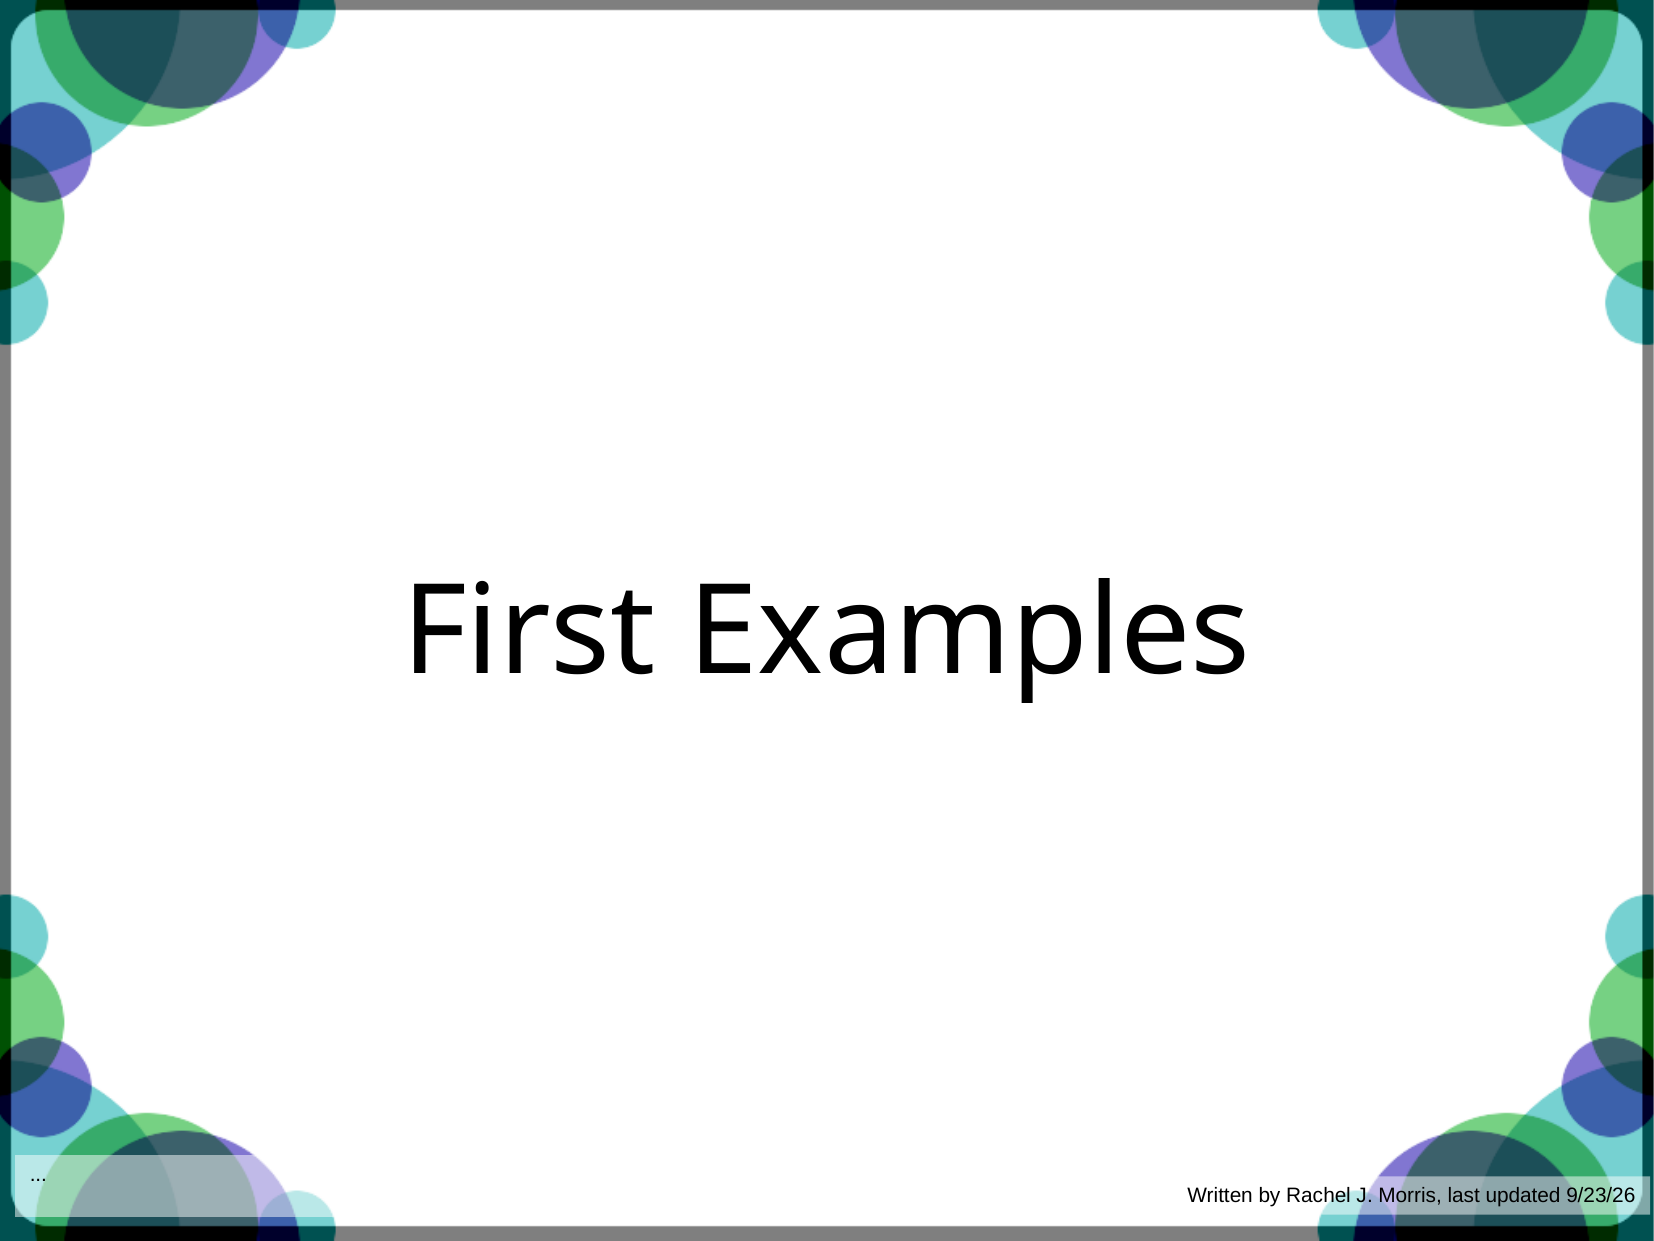

# First Examples
...
Written by Rachel J. Morris, last updated